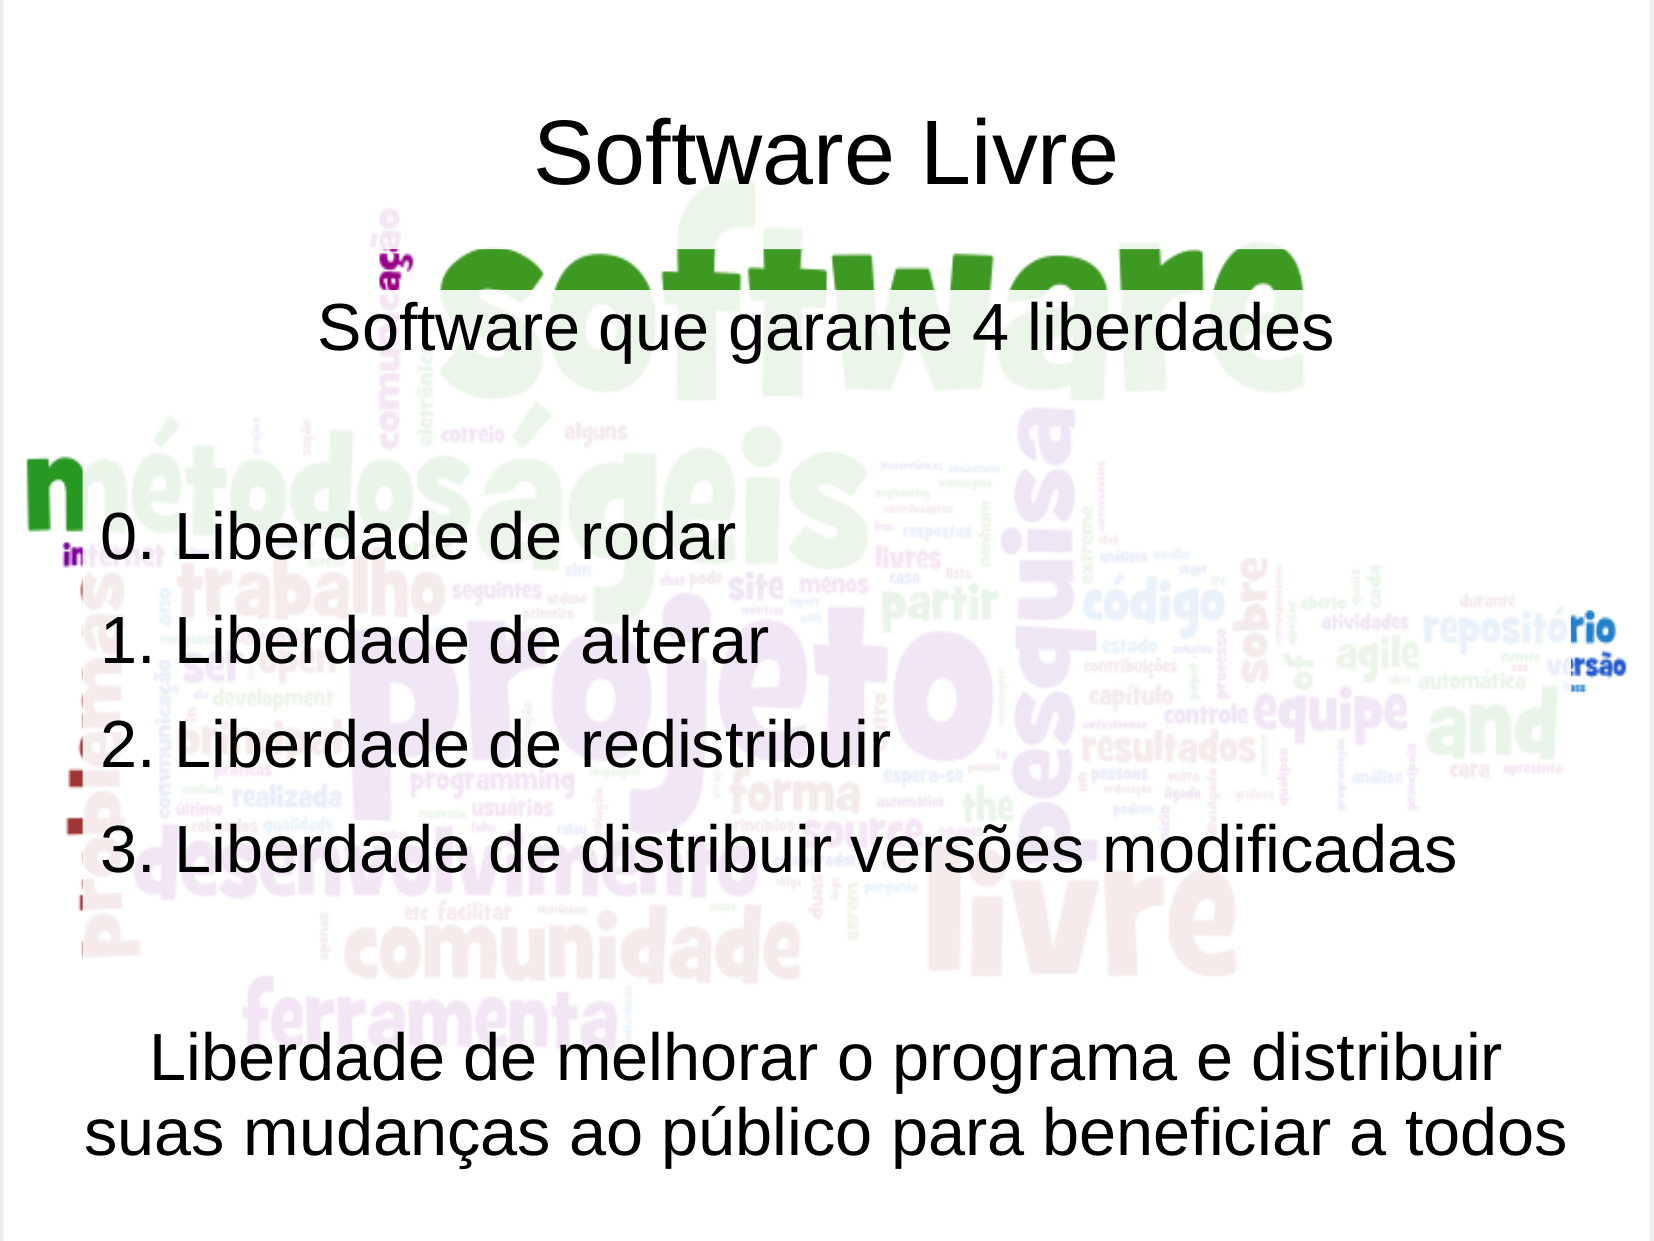

# Software Livre
Software que garante 4 liberdades
 Liberdade de rodar
 Liberdade de alterar
 Liberdade de redistribuir
 Liberdade de distribuir versões modificadas
Liberdade de melhorar o programa e distribuir suas mudanças ao público para beneficiar a todos